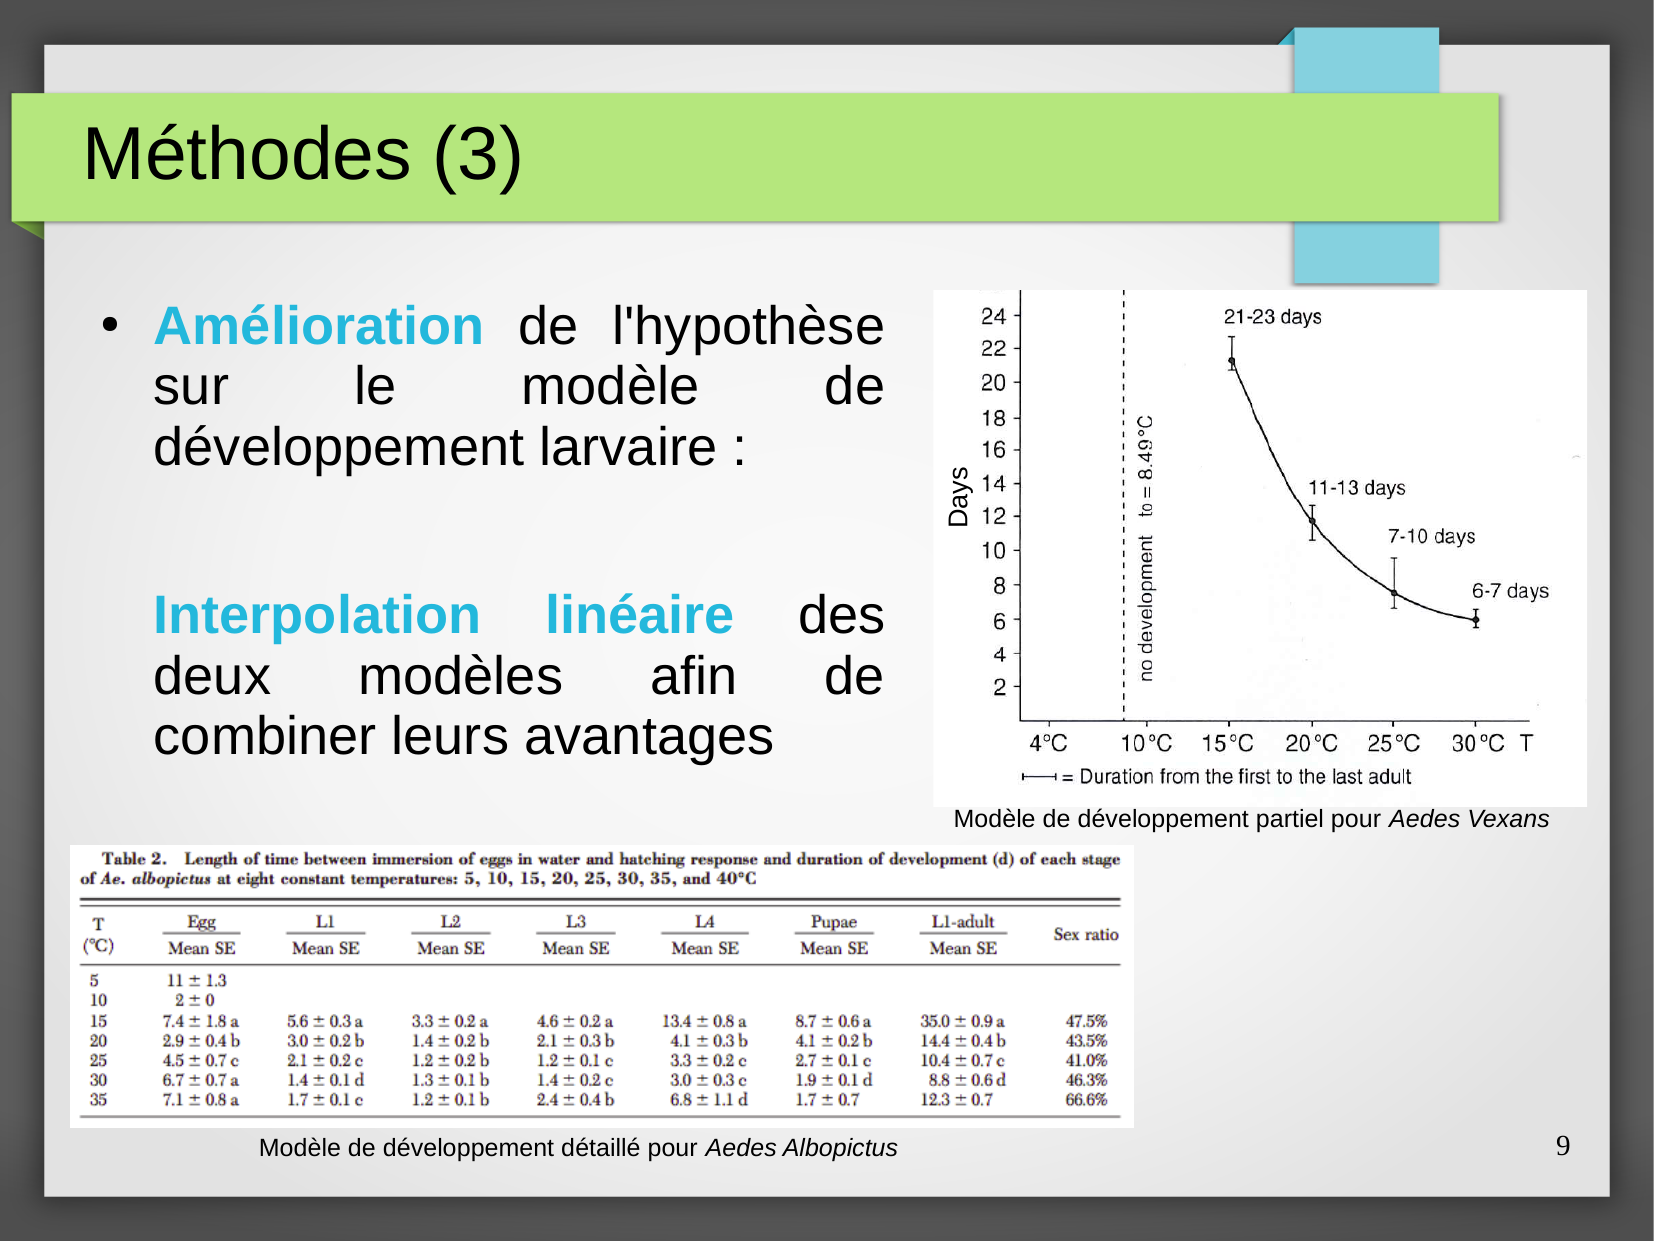

# Méthodes (3)
Days
Modèle de développement partiel pour Aedes Vexans
Amélioration de l'hypothèse sur le modèle de développement larvaire :
Interpolation linéaire des deux modèles afin de combiner leurs avantages
Modèle de développement détaillé pour Aedes Albopictus
9